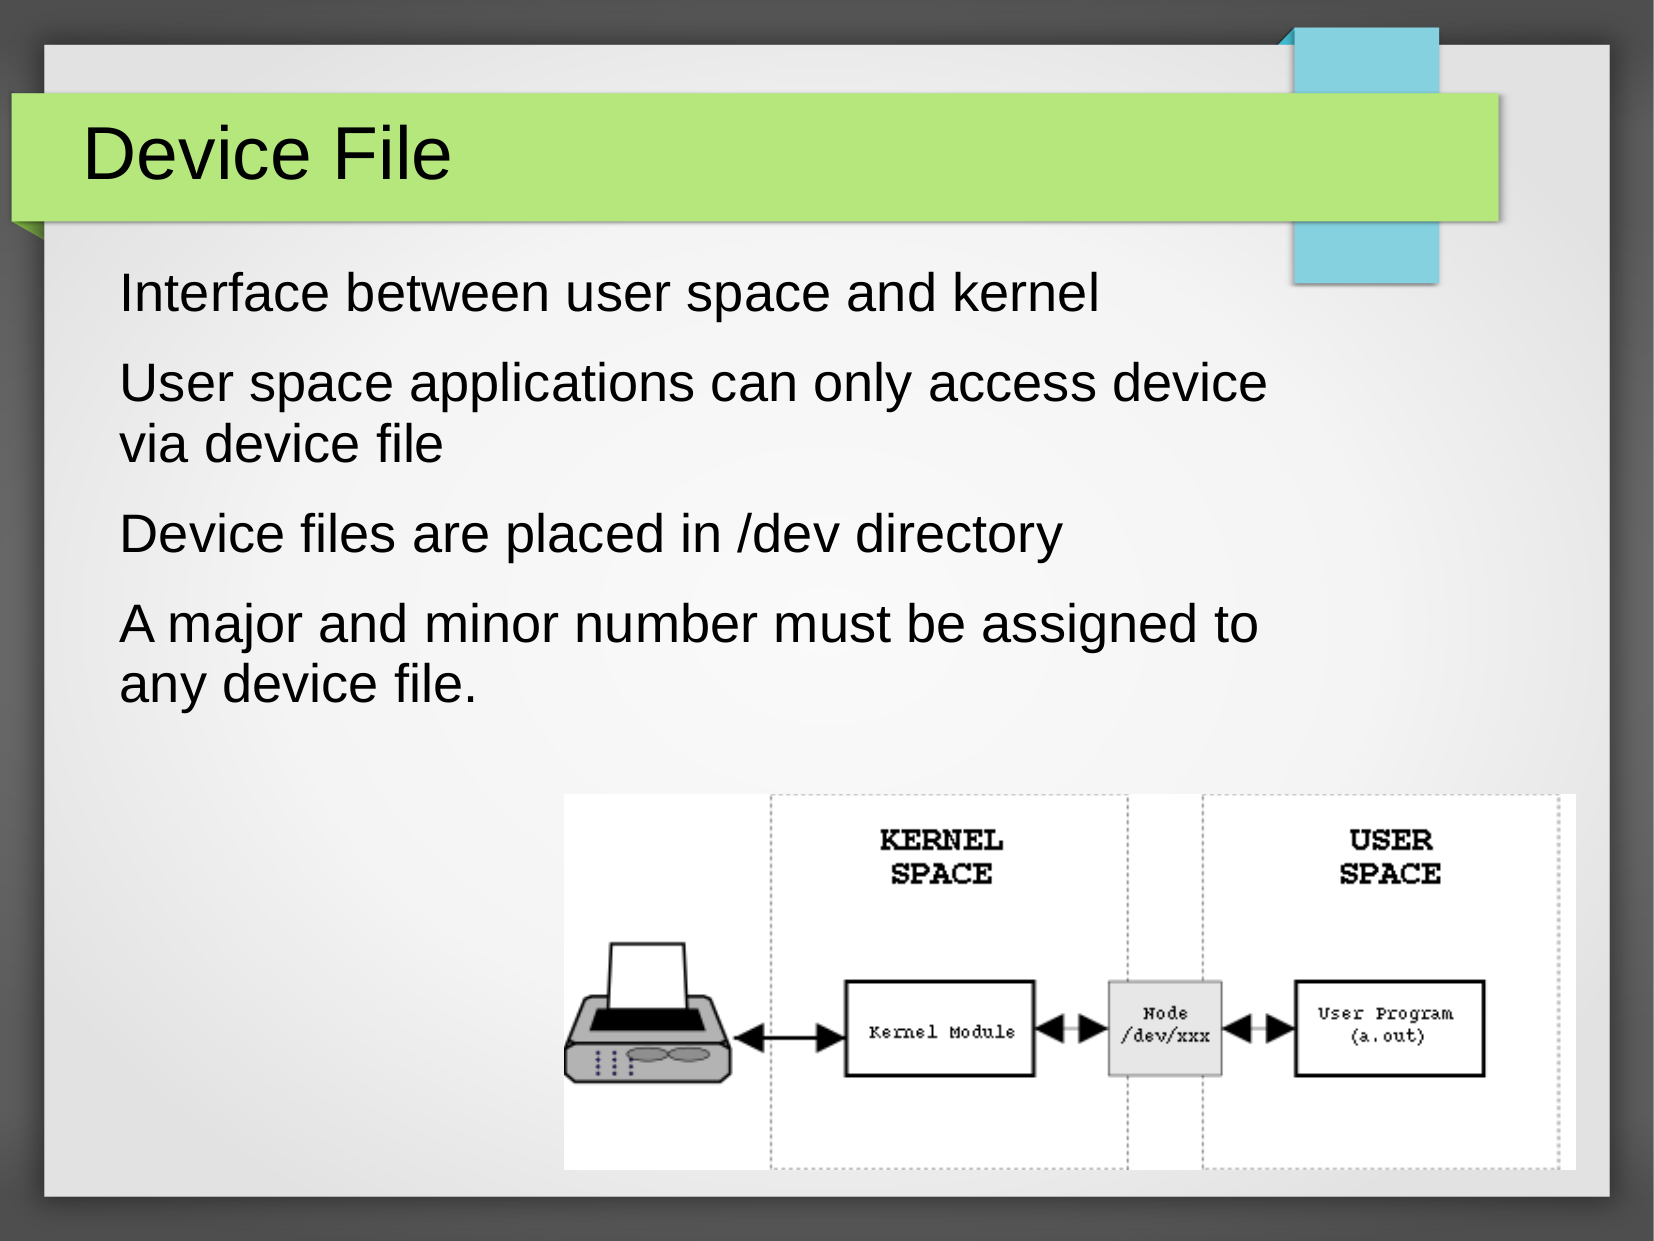

# Device File
Interface between user space and kernel
User space applications can only access device via device file
Device files are placed in /dev directory
A major and minor number must be assigned to any device file.